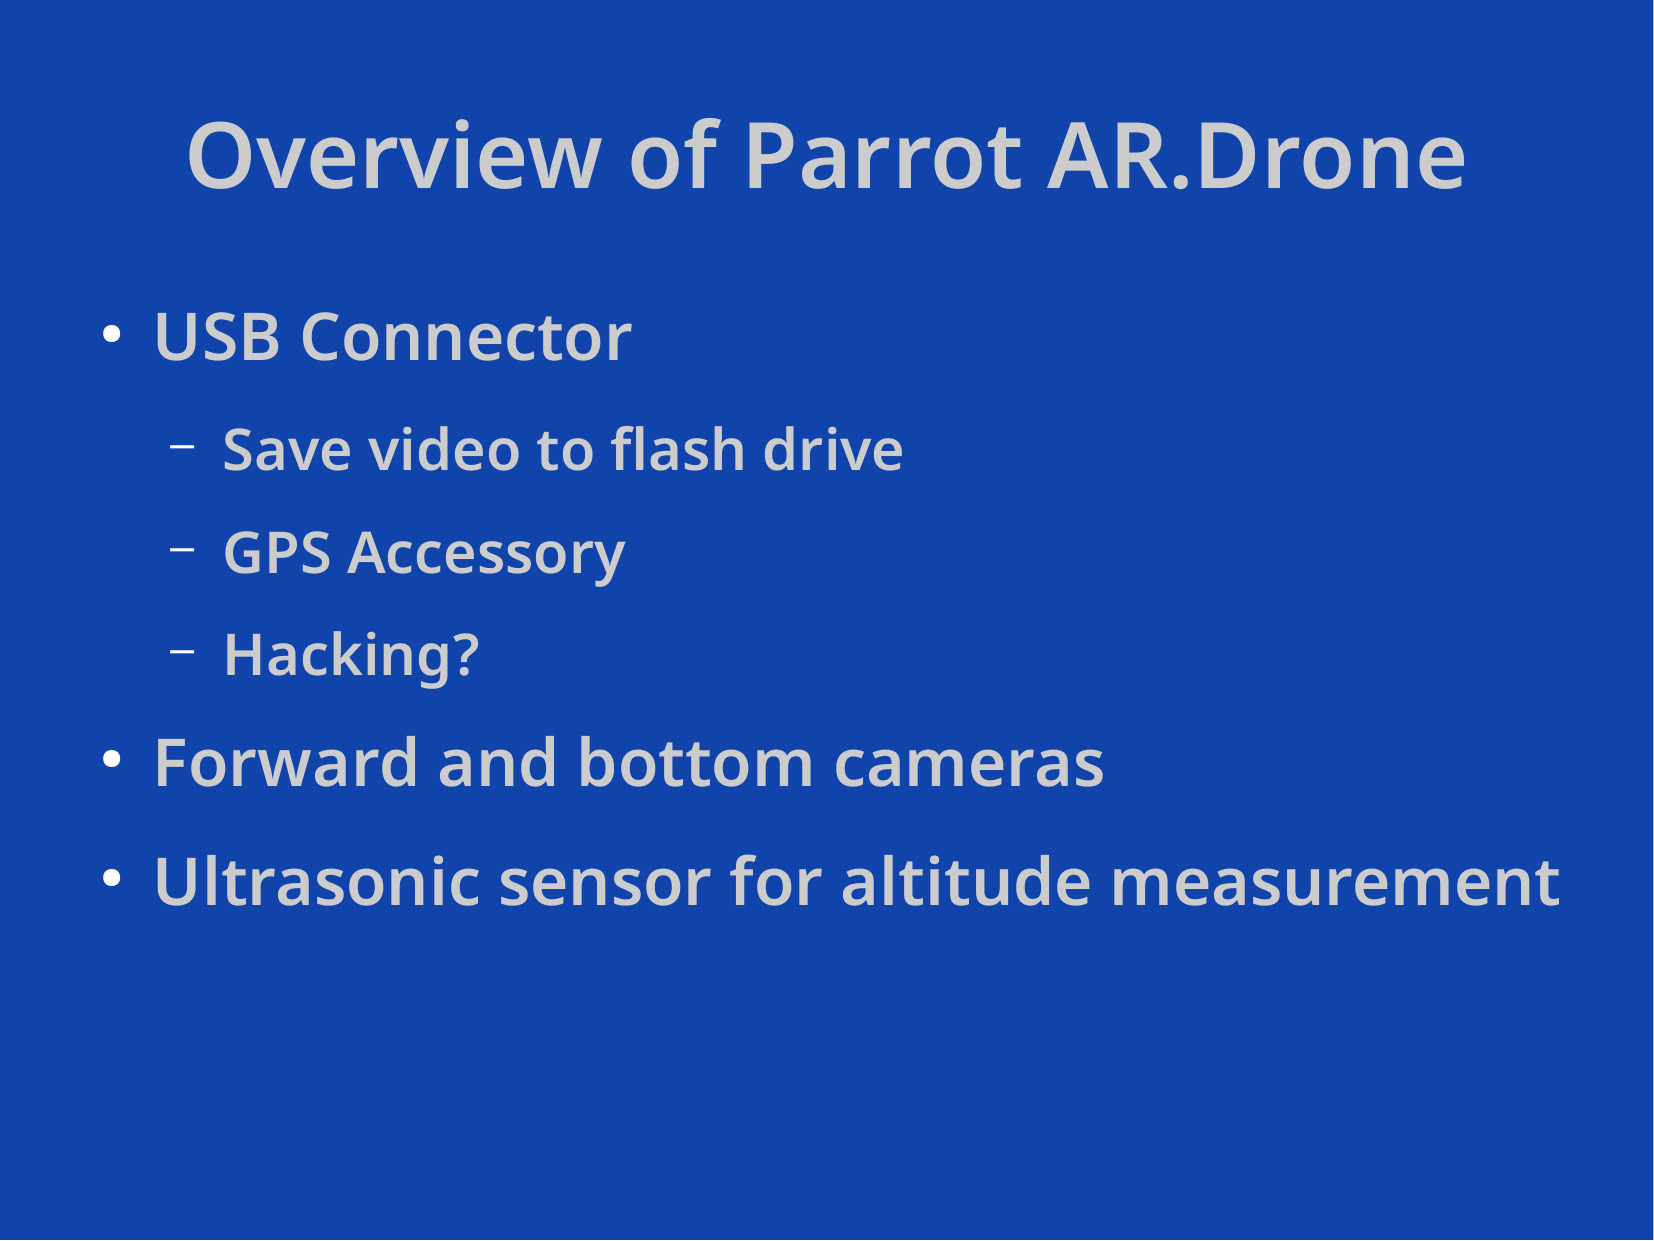

# Overview of Parrot AR.Drone
USB Connector
Save video to flash drive
GPS Accessory
Hacking?
Forward and bottom cameras
Ultrasonic sensor for altitude measurement